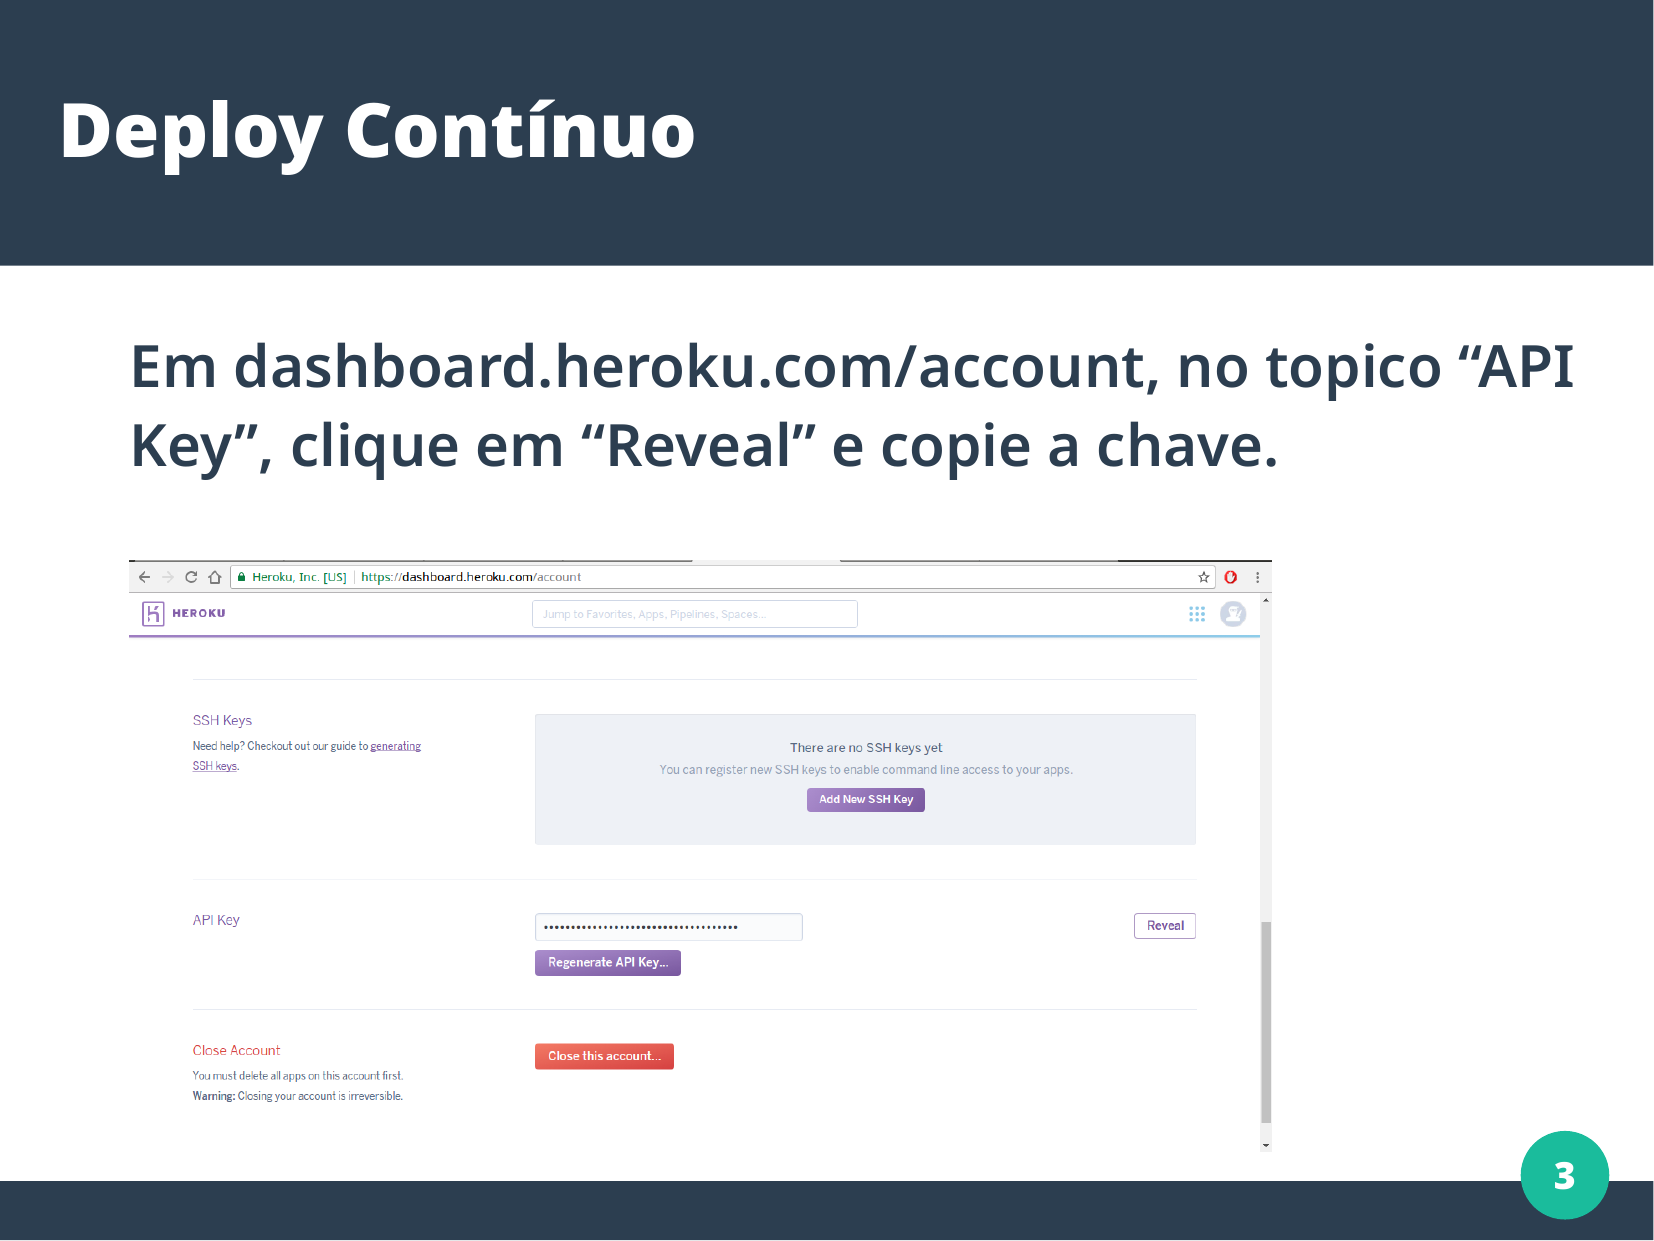

# Deploy Contínuo
Em dashboard.heroku.com/account, no topico “API Key”, clique em “Reveal” e copie a chave.
3